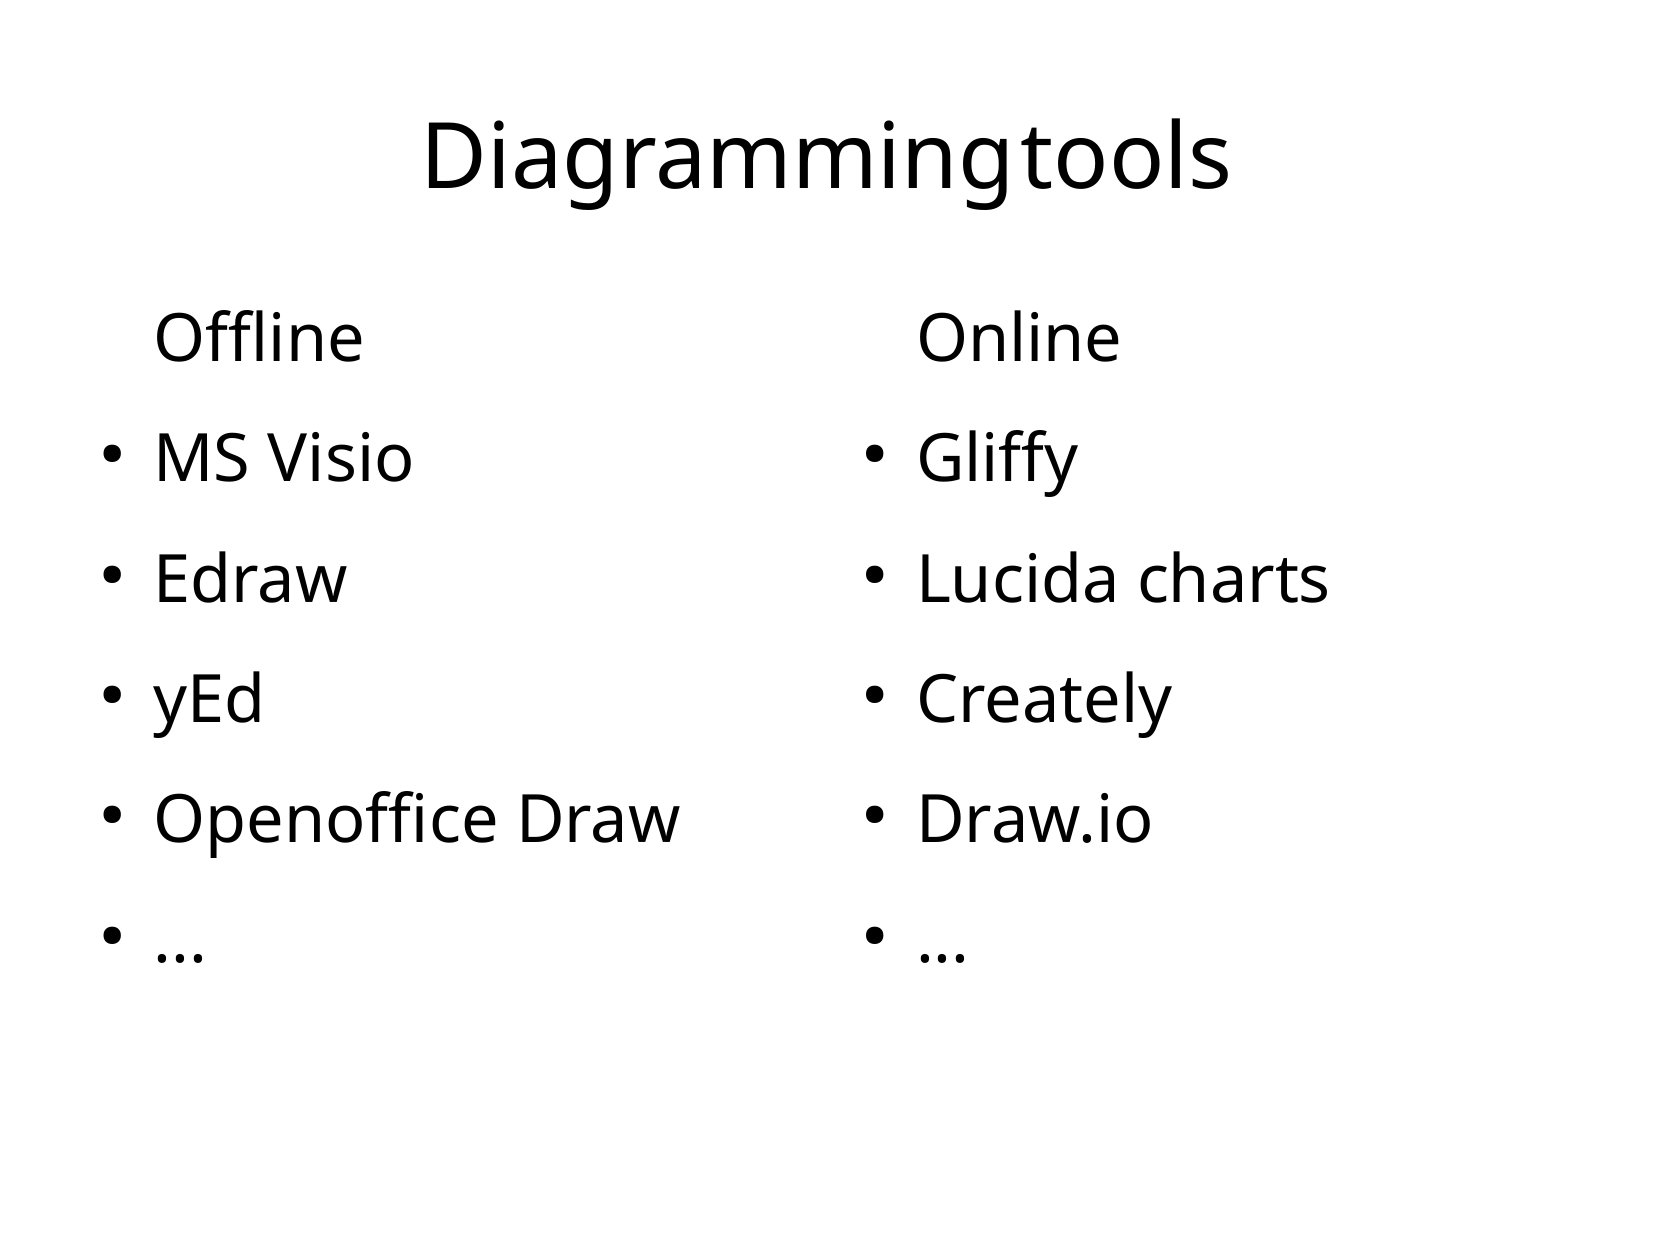

# Diagramming	tools
Offline
MS Visio
Edraw
yEd
Openoffice Draw
...
Online
Gliffy
Lucida charts
Creately
Draw.io
...